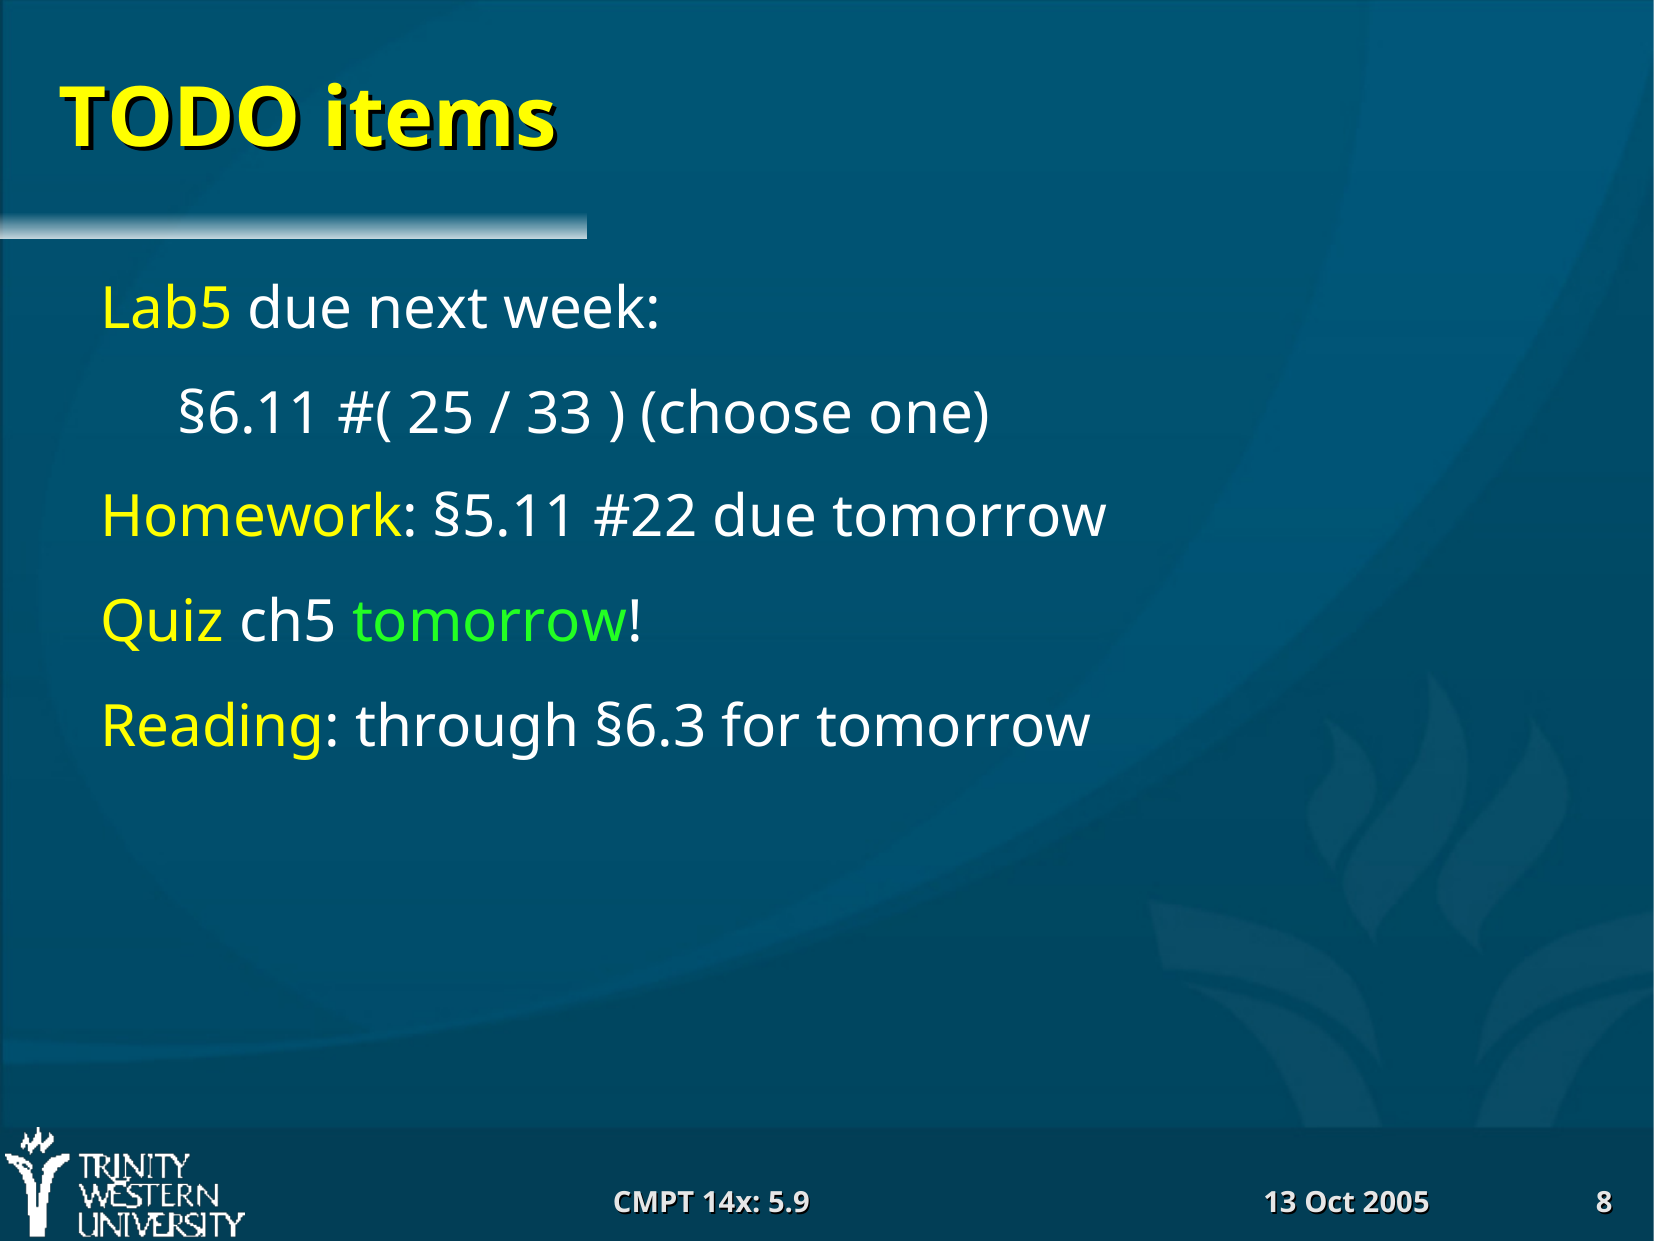

# TODO items
Lab5 due next week:
§6.11 #( 25 / 33 ) (choose one)
Homework: §5.11 #22 due tomorrow
Quiz ch5 tomorrow!
Reading: through §6.3 for tomorrow
CMPT 14x: 5.9
13 Oct 2005
8